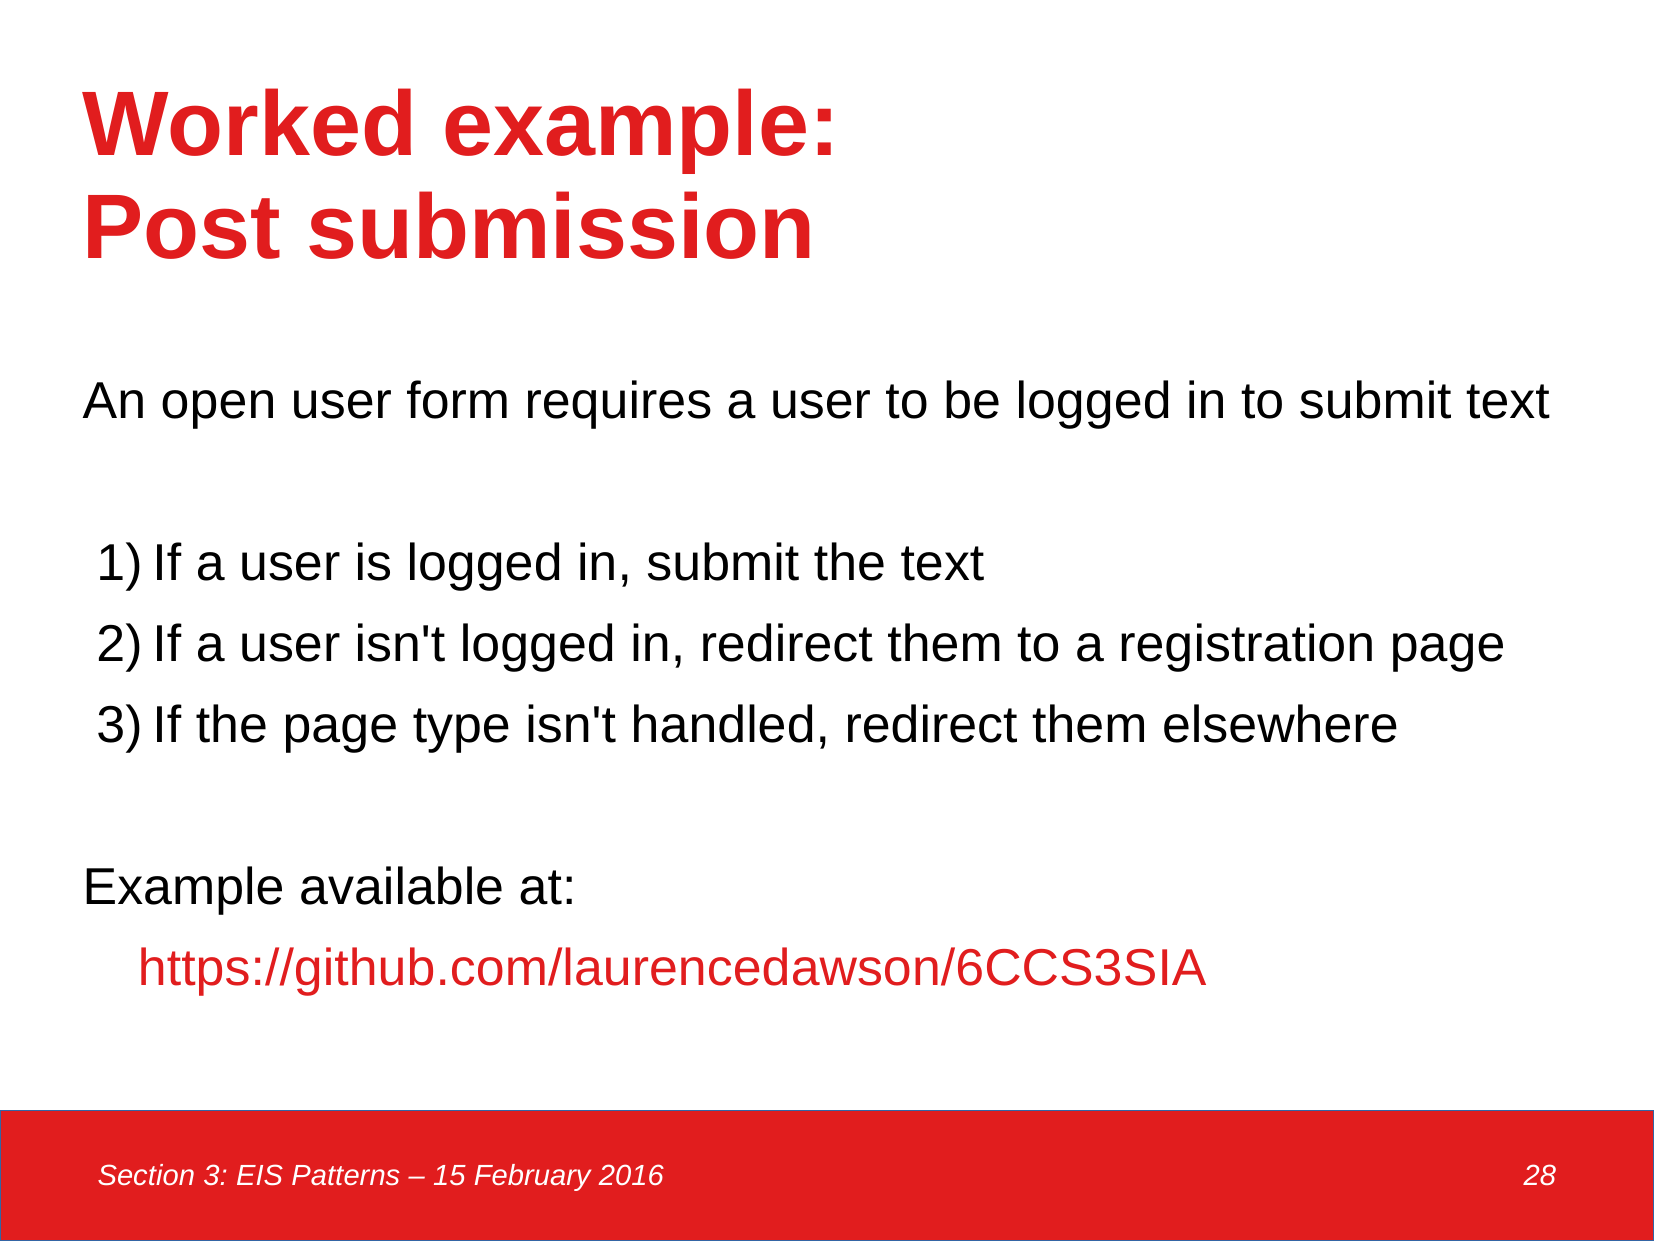

# Worked example: Post submission
An open user form requires a user to be logged in to submit text
 If a user is logged in, submit the text
 If a user isn't logged in, redirect them to a registration page
 If the page type isn't handled, redirect them elsewhere
Example available at:
https://github.com/laurencedawson/6CCS3SIA